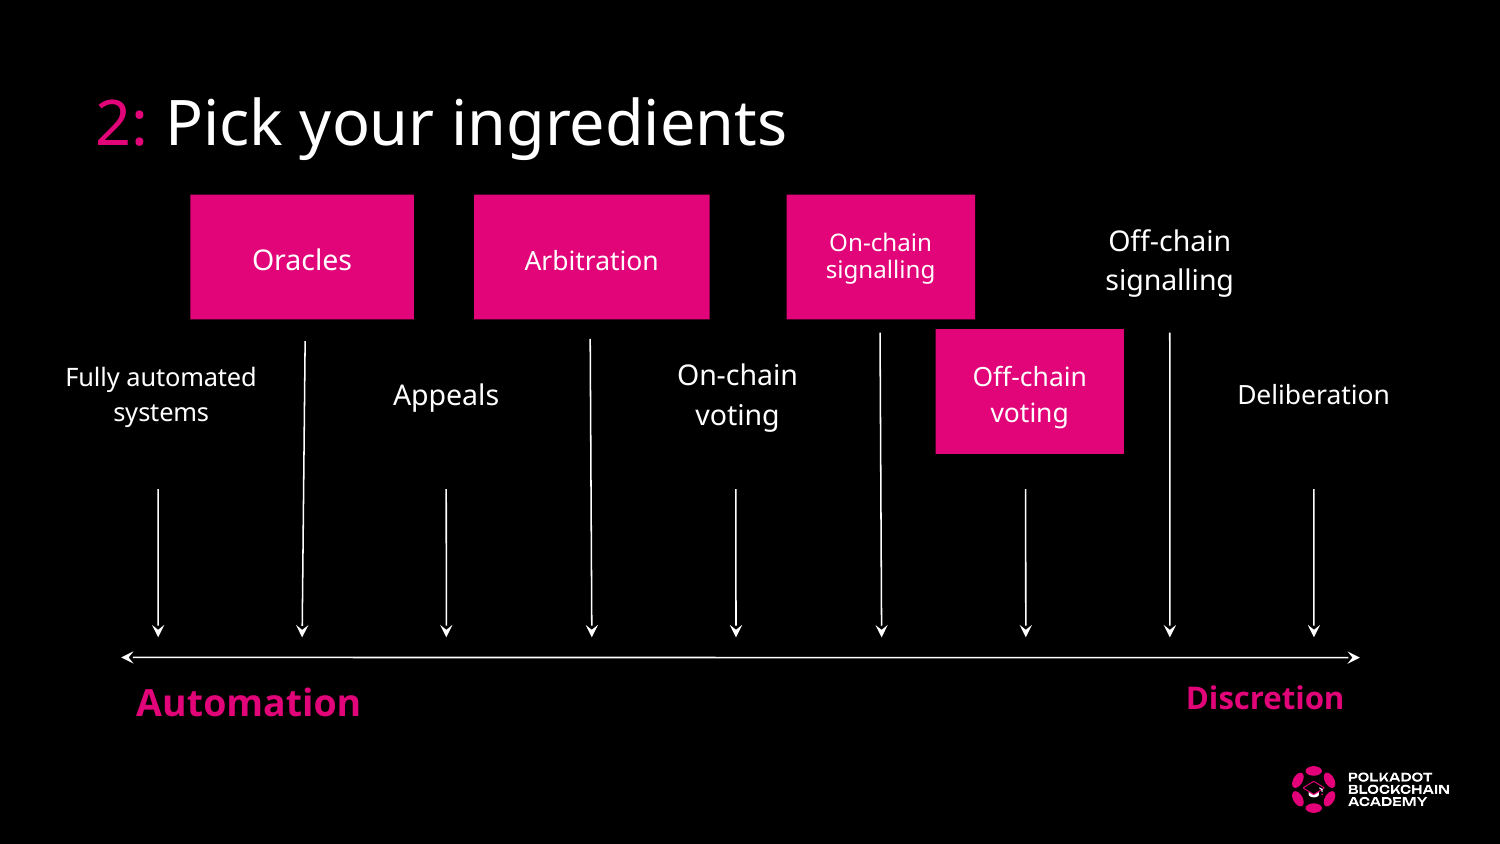

# 2: Pick your ingredients
Oracles
Arbitration
On-chain signalling
Off-chain signalling
Fully automated systems
Appeals
On-chain voting
Off-chain voting
Deliberation
Automation
Discretion